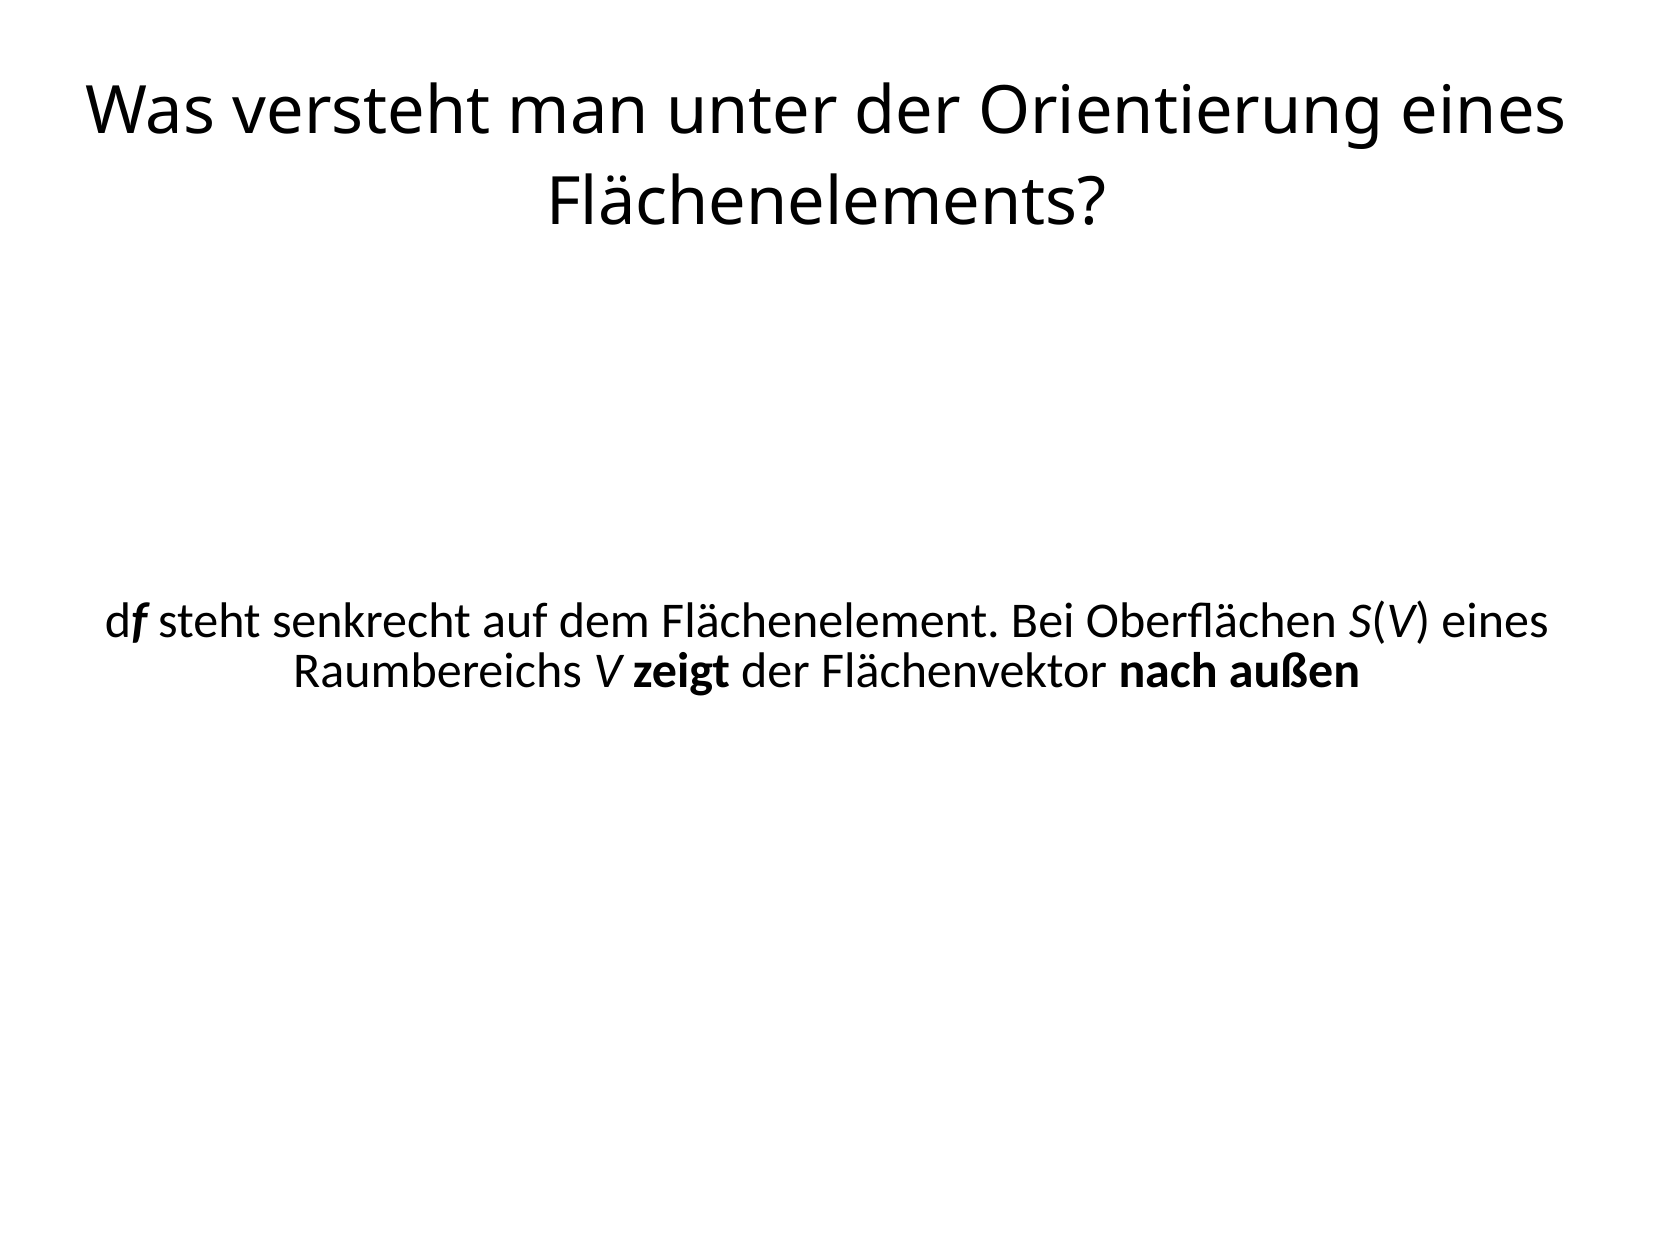

# Was versteht man unter der Orientierung eines Flächenelements?
df steht senkrecht auf dem Flächenelement. Bei Oberflächen S(V) eines Raumbereichs V zeigt der Flächenvektor nach außen